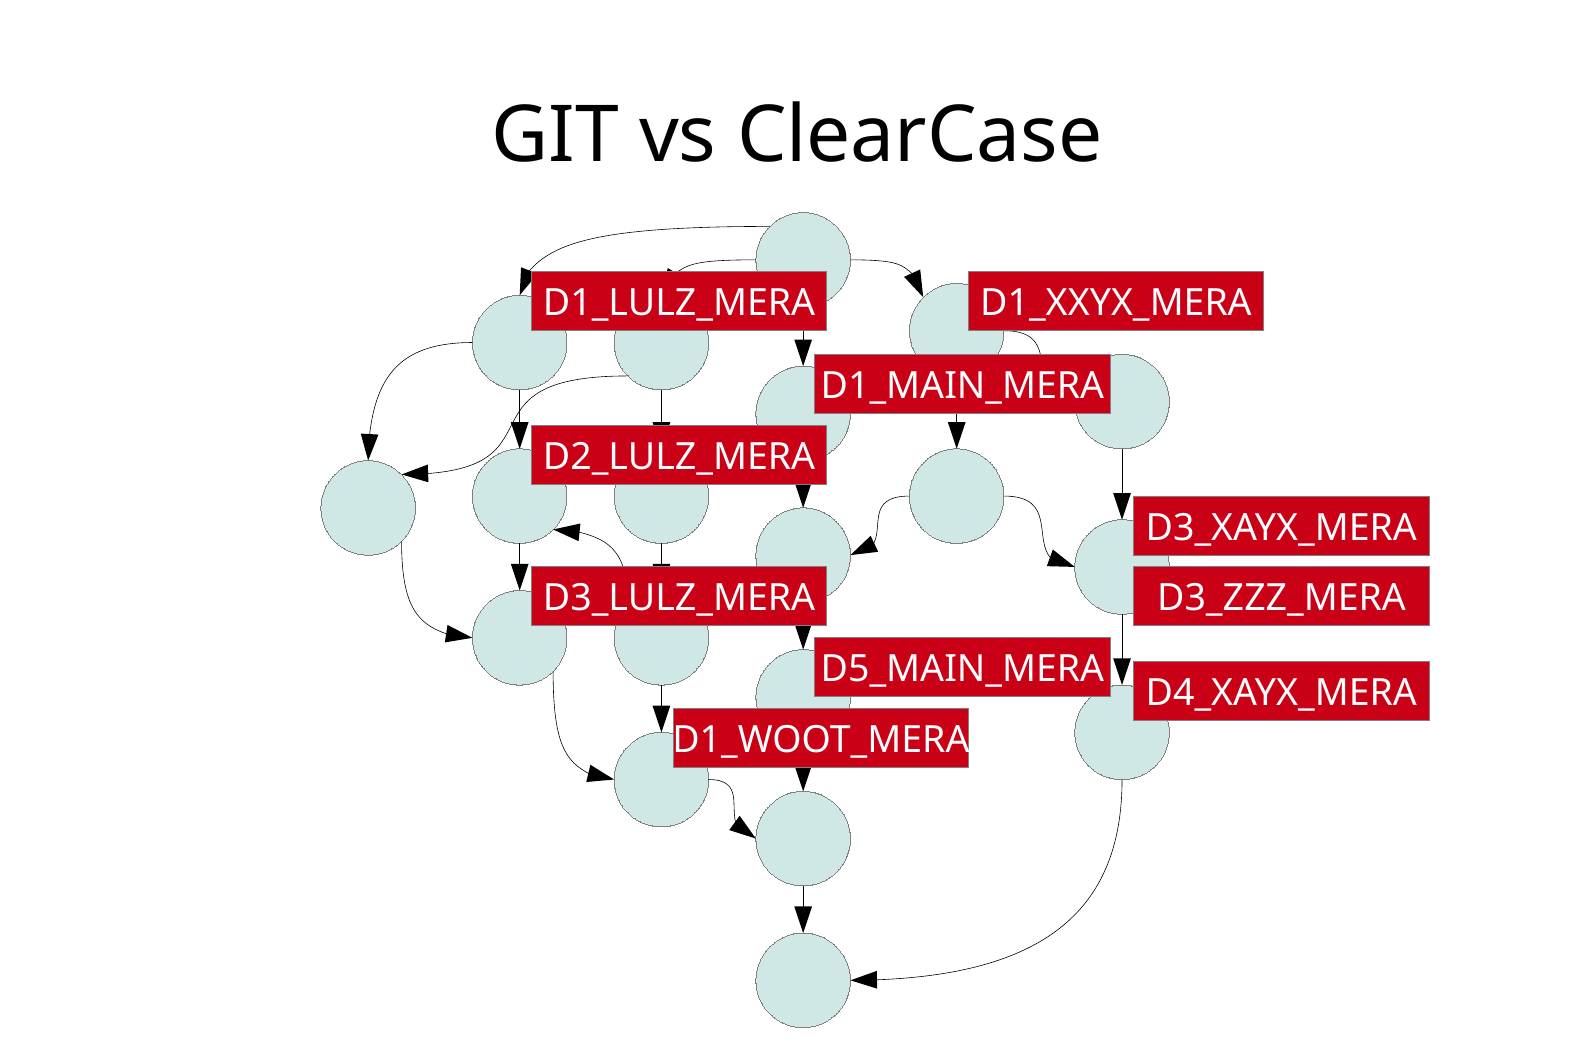

# GIT vs ClearCase
D1_LULZ_MERA
D1_XXYX_MERA
D1_MAIN_MERA
D2_LULZ_MERA
D3_XAYX_MERA
D3_LULZ_MERA
D3_ZZZ_MERA
D5_MAIN_MERA
D4_XAYX_MERA
D1_WOOT_MERA